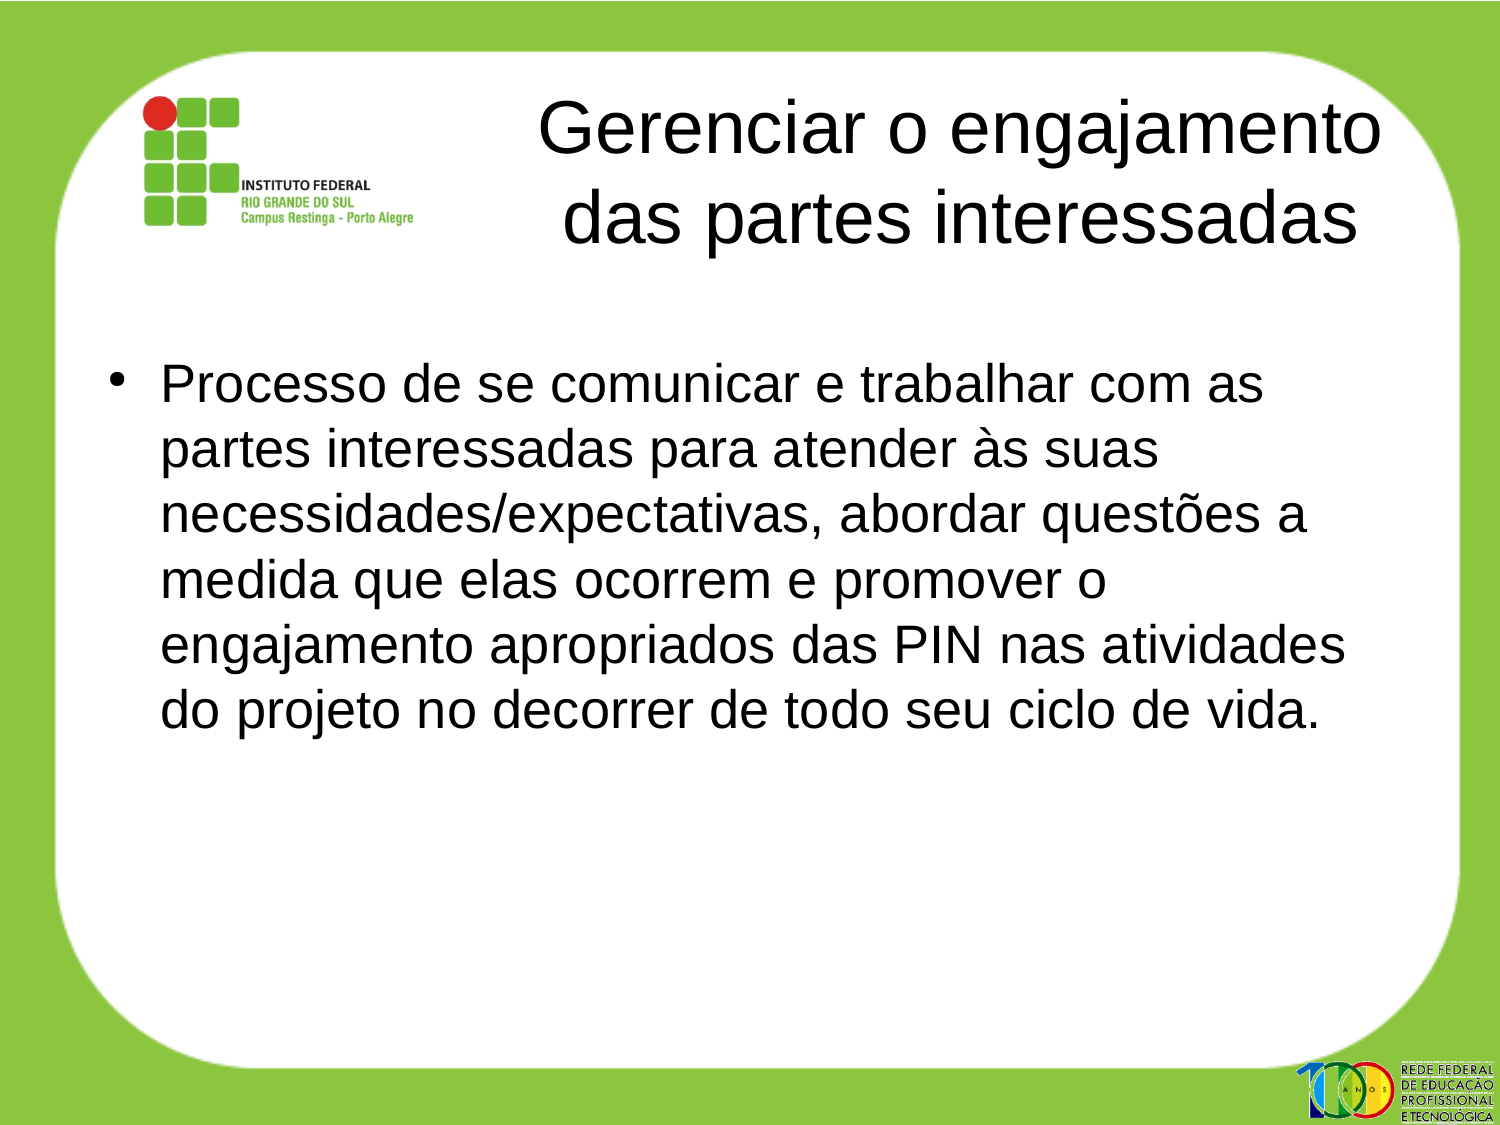

# Gerenciar o engajamento das partes interessadas
Processo de se comunicar e trabalhar com as partes interessadas para atender às suas necessidades/expectativas, abordar questões a medida que elas ocorrem e promover o engajamento apropriados das PIN nas atividades do projeto no decorrer de todo seu ciclo de vida.